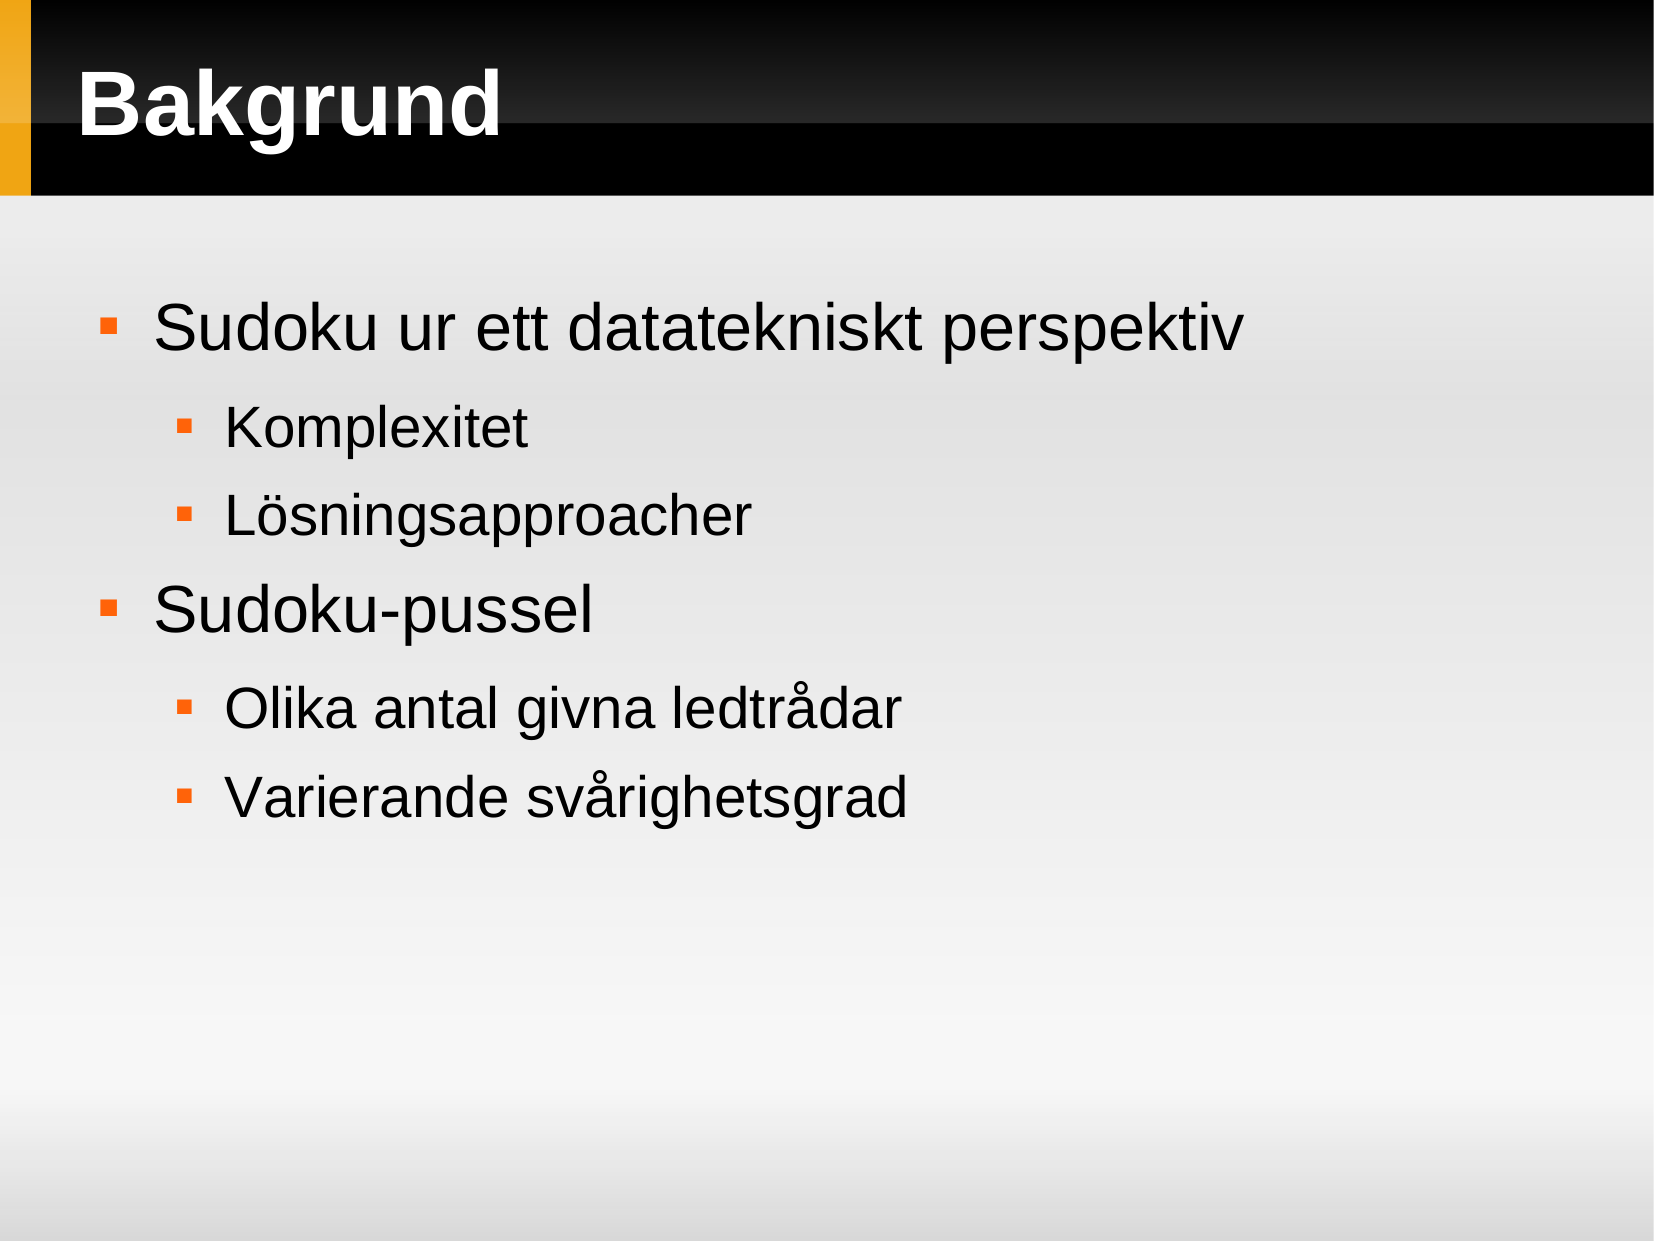

# Bakgrund
Sudoku ur ett datatekniskt perspektiv
Komplexitet
Lösningsapproacher
Sudoku-pussel
Olika antal givna ledtrådar
Varierande svårighetsgrad